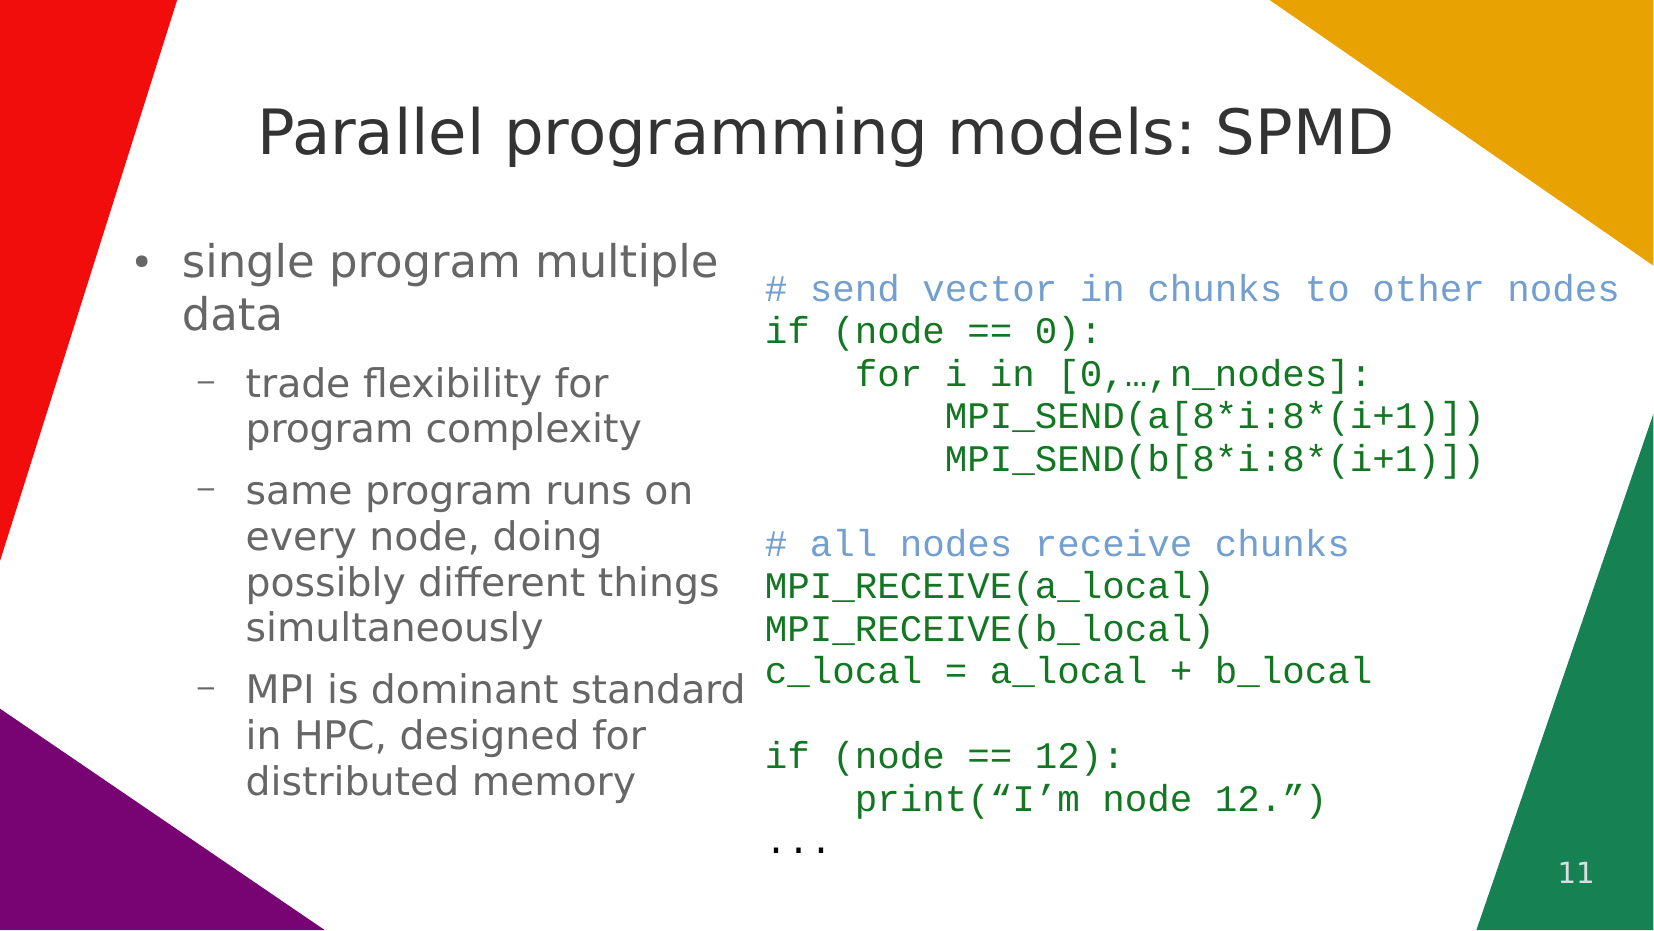

# Parallel programming models: SPMD
single program multiple data
trade flexibility for program complexity
same program runs on every node, doing possibly different things simultaneously
MPI is dominant standard in HPC, designed for distributed memory
# send vector in chunks to other nodes
if (node == 0):
 for i in [0,…,n_nodes]:
 MPI_SEND(a[8*i:8*(i+1)])
 MPI_SEND(b[8*i:8*(i+1)])
# all nodes receive chunks
MPI_RECEIVE(a_local)
MPI_RECEIVE(b_local)
c_local = a_local + b_local
if (node == 12):
 print(“I’m node 12.”)
...
11